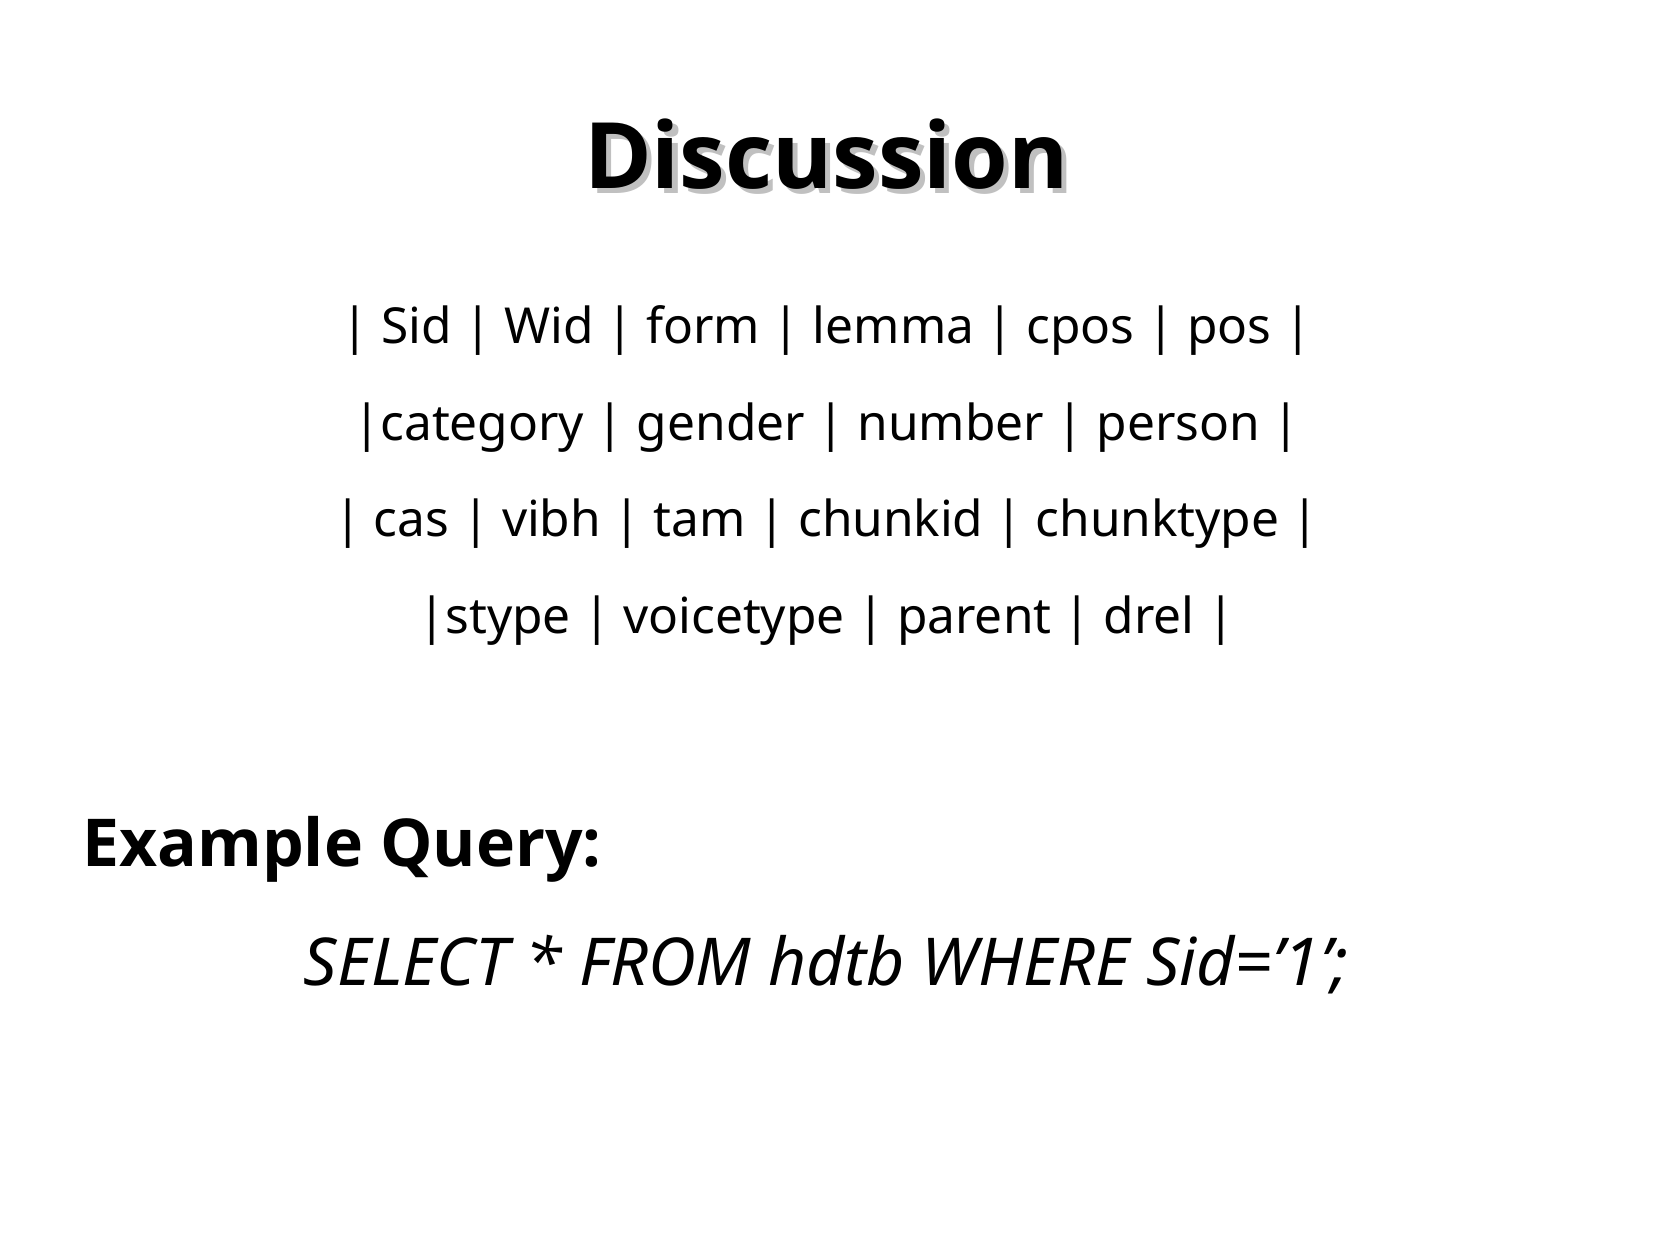

# Discussion
| Sid | Wid | form | lemma | cpos | pos |
|category | gender | number | person |
| cas | vibh | tam | chunkid | chunktype |
|stype | voicetype | parent | drel |
Example Query:
SELECT * FROM hdtb WHERE Sid=’1’;